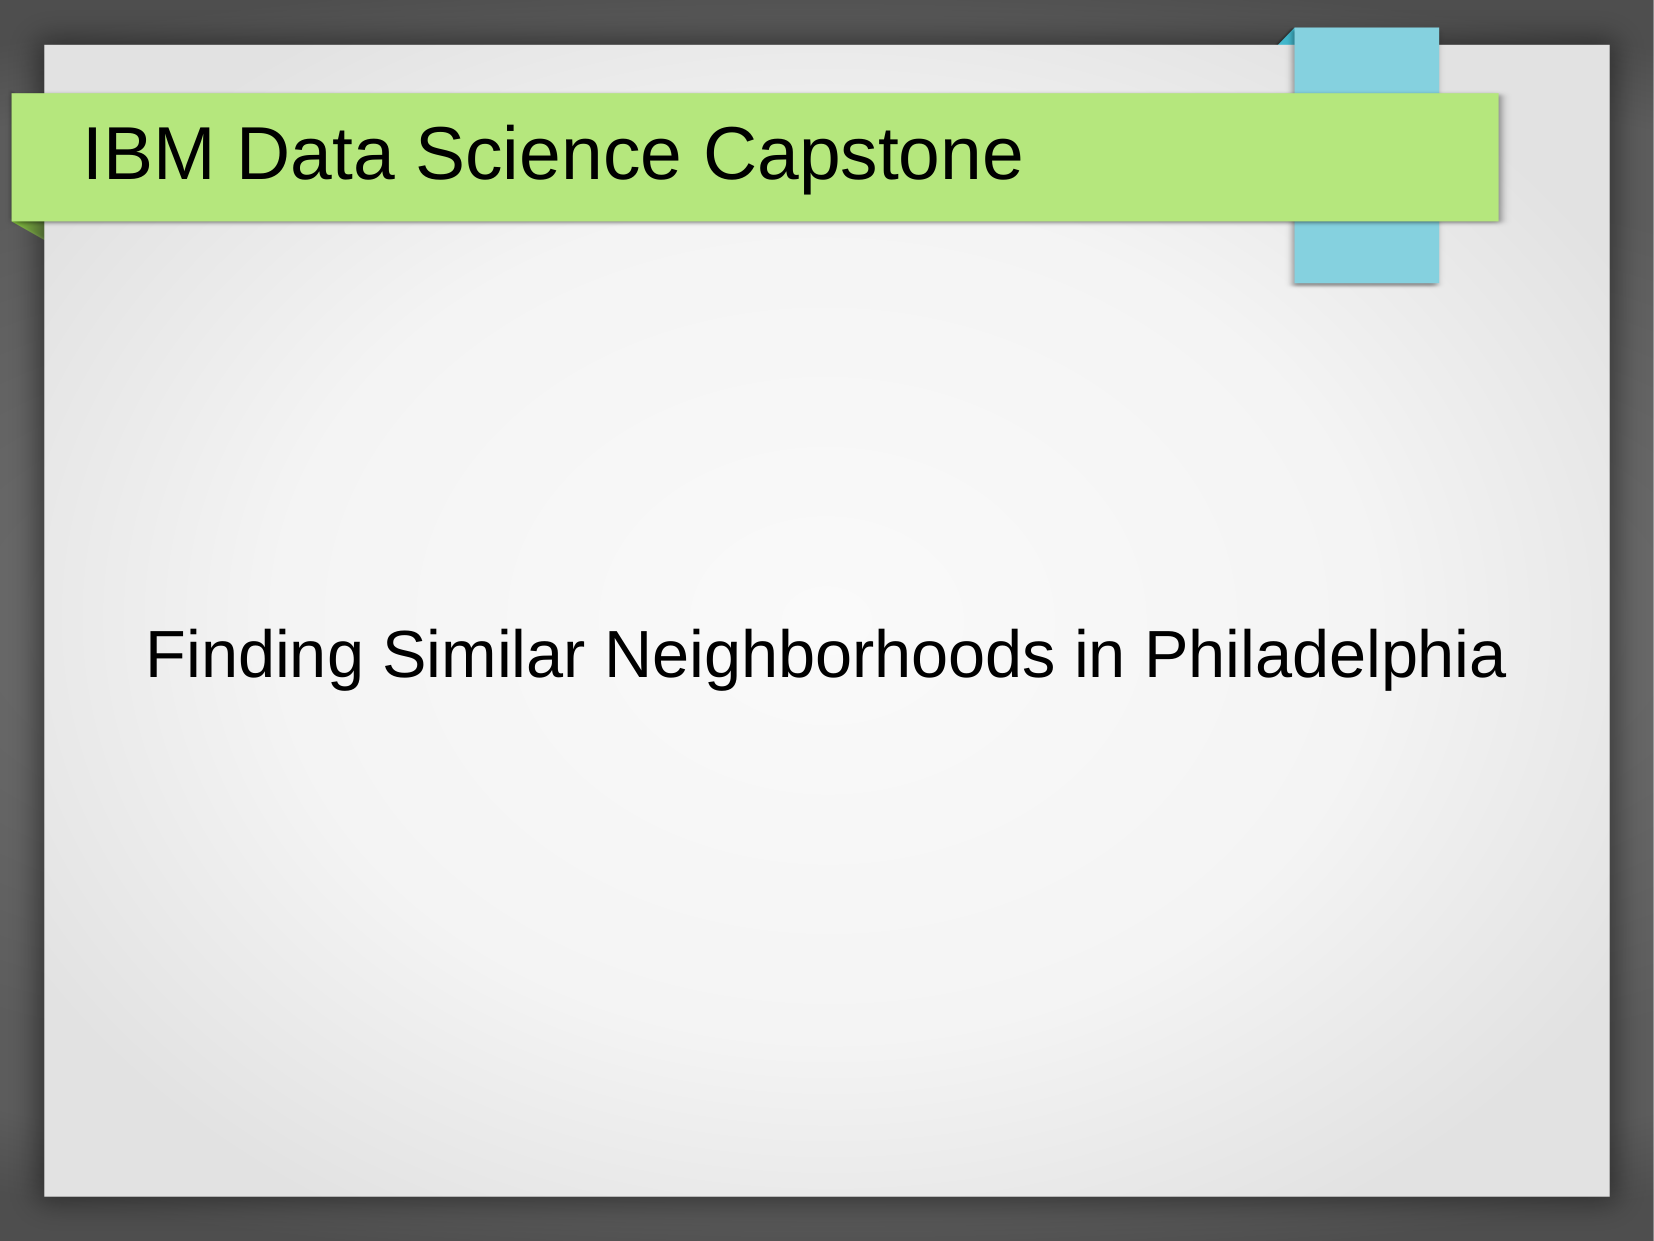

# IBM Data Science Capstone
Finding Similar Neighborhoods in Philadelphia